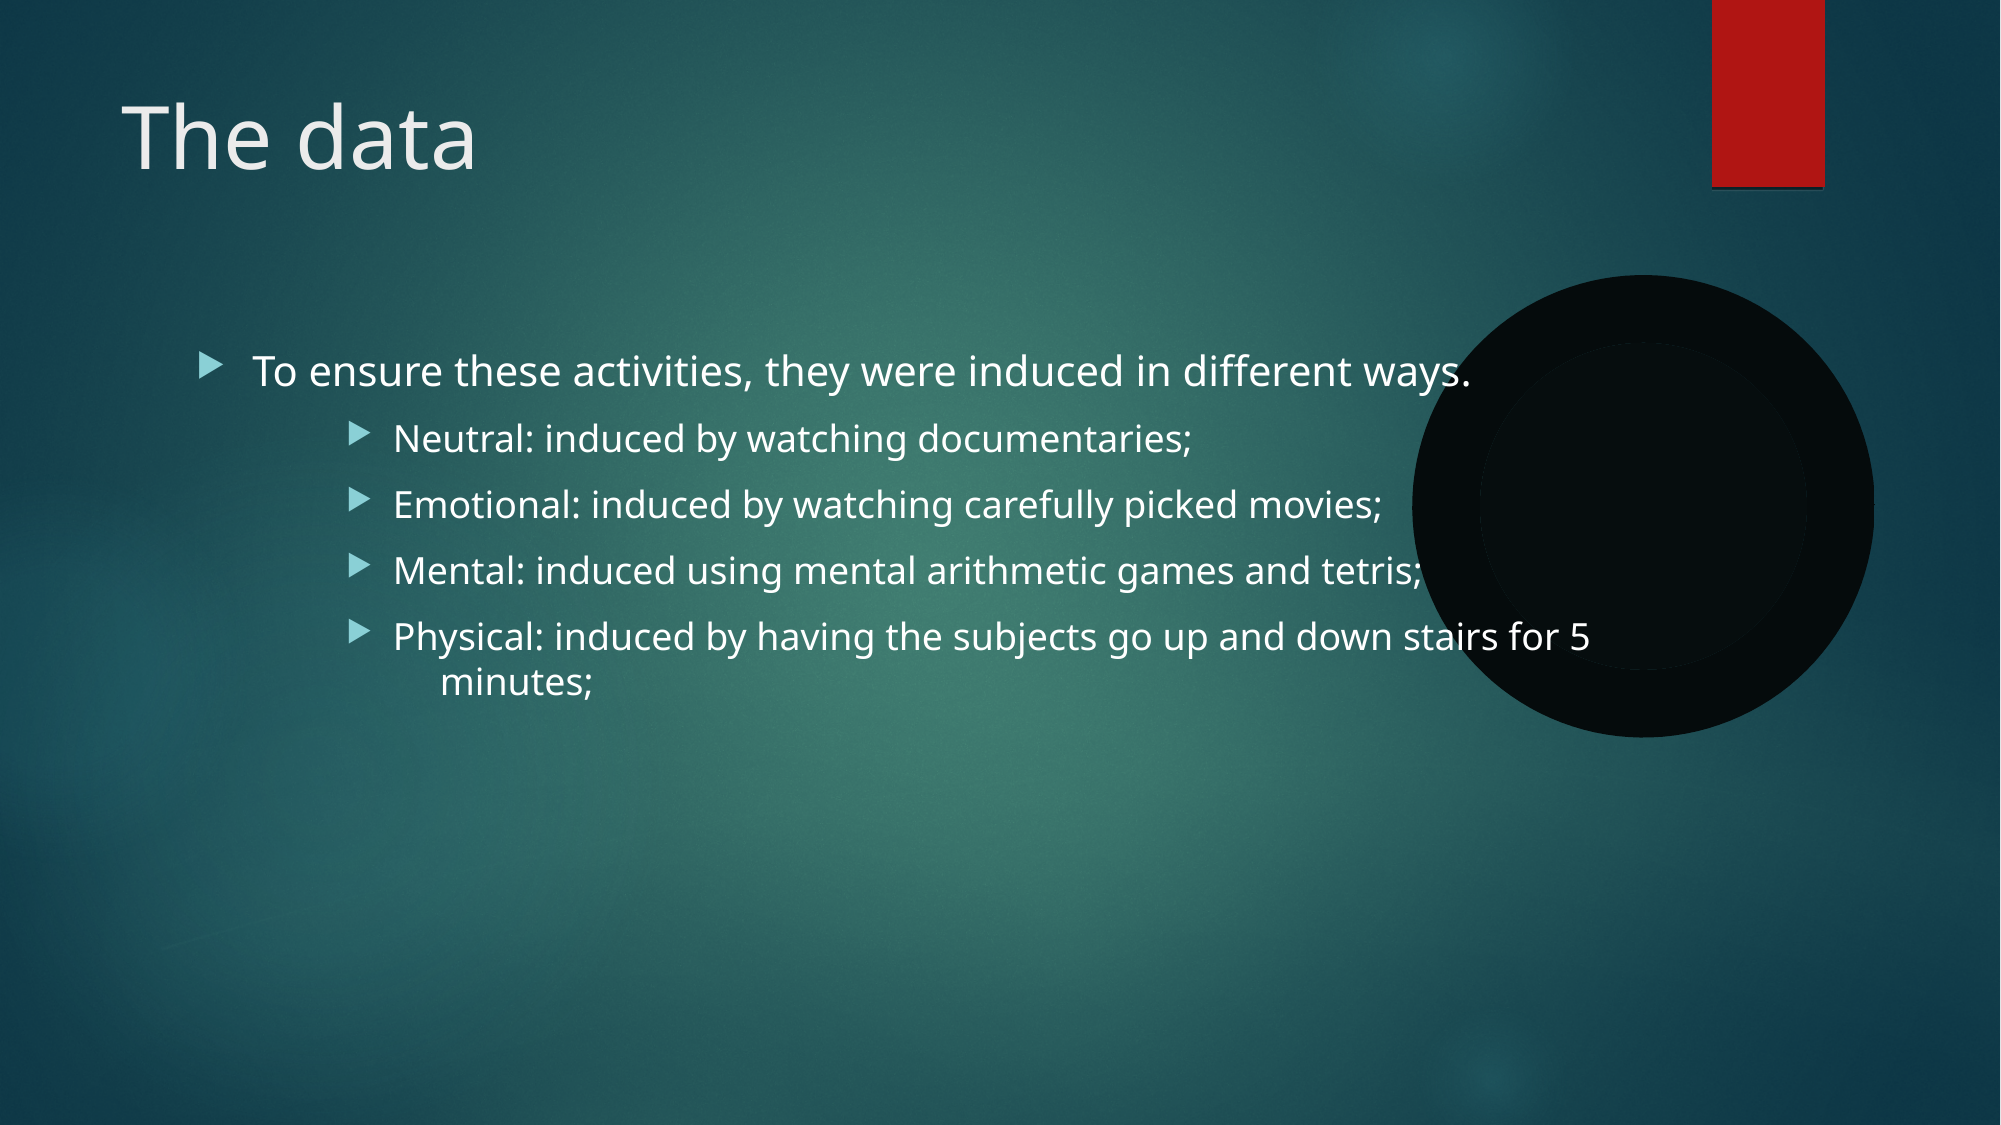

# The data
To ensure these activities, they were induced in different ways.
Neutral: induced by watching documentaries;
Emotional: induced by watching carefully picked movies;
Mental: induced using mental arithmetic games and tetris;
Physical: induced by having the subjects go up and down stairs for 5 minutes;